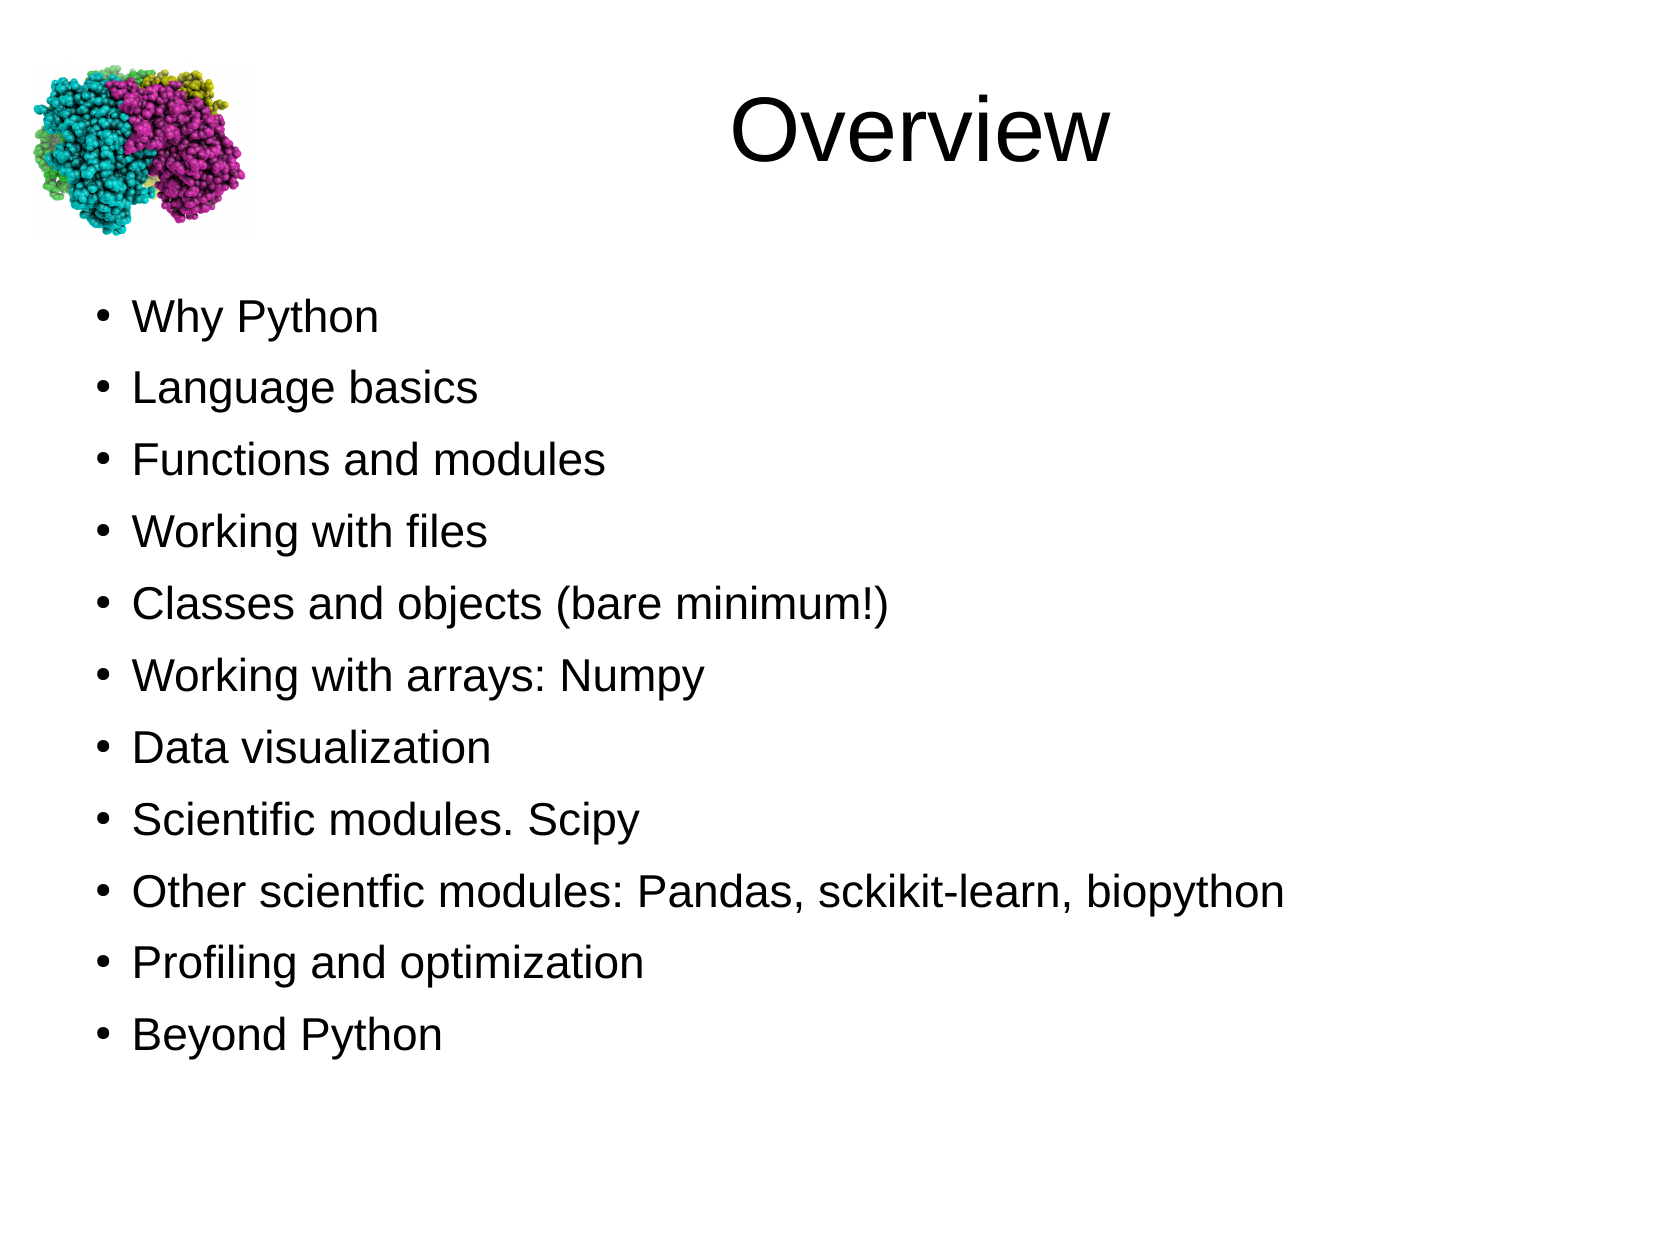

# Overview
Why Python
Language basics
Functions and modules
Working with files
Classes and objects (bare minimum!)
Working with arrays: Numpy
Data visualization
Scientific modules. Scipy
Other scientfic modules: Pandas, sckikit-learn, biopython
Profiling and optimization
Beyond Python